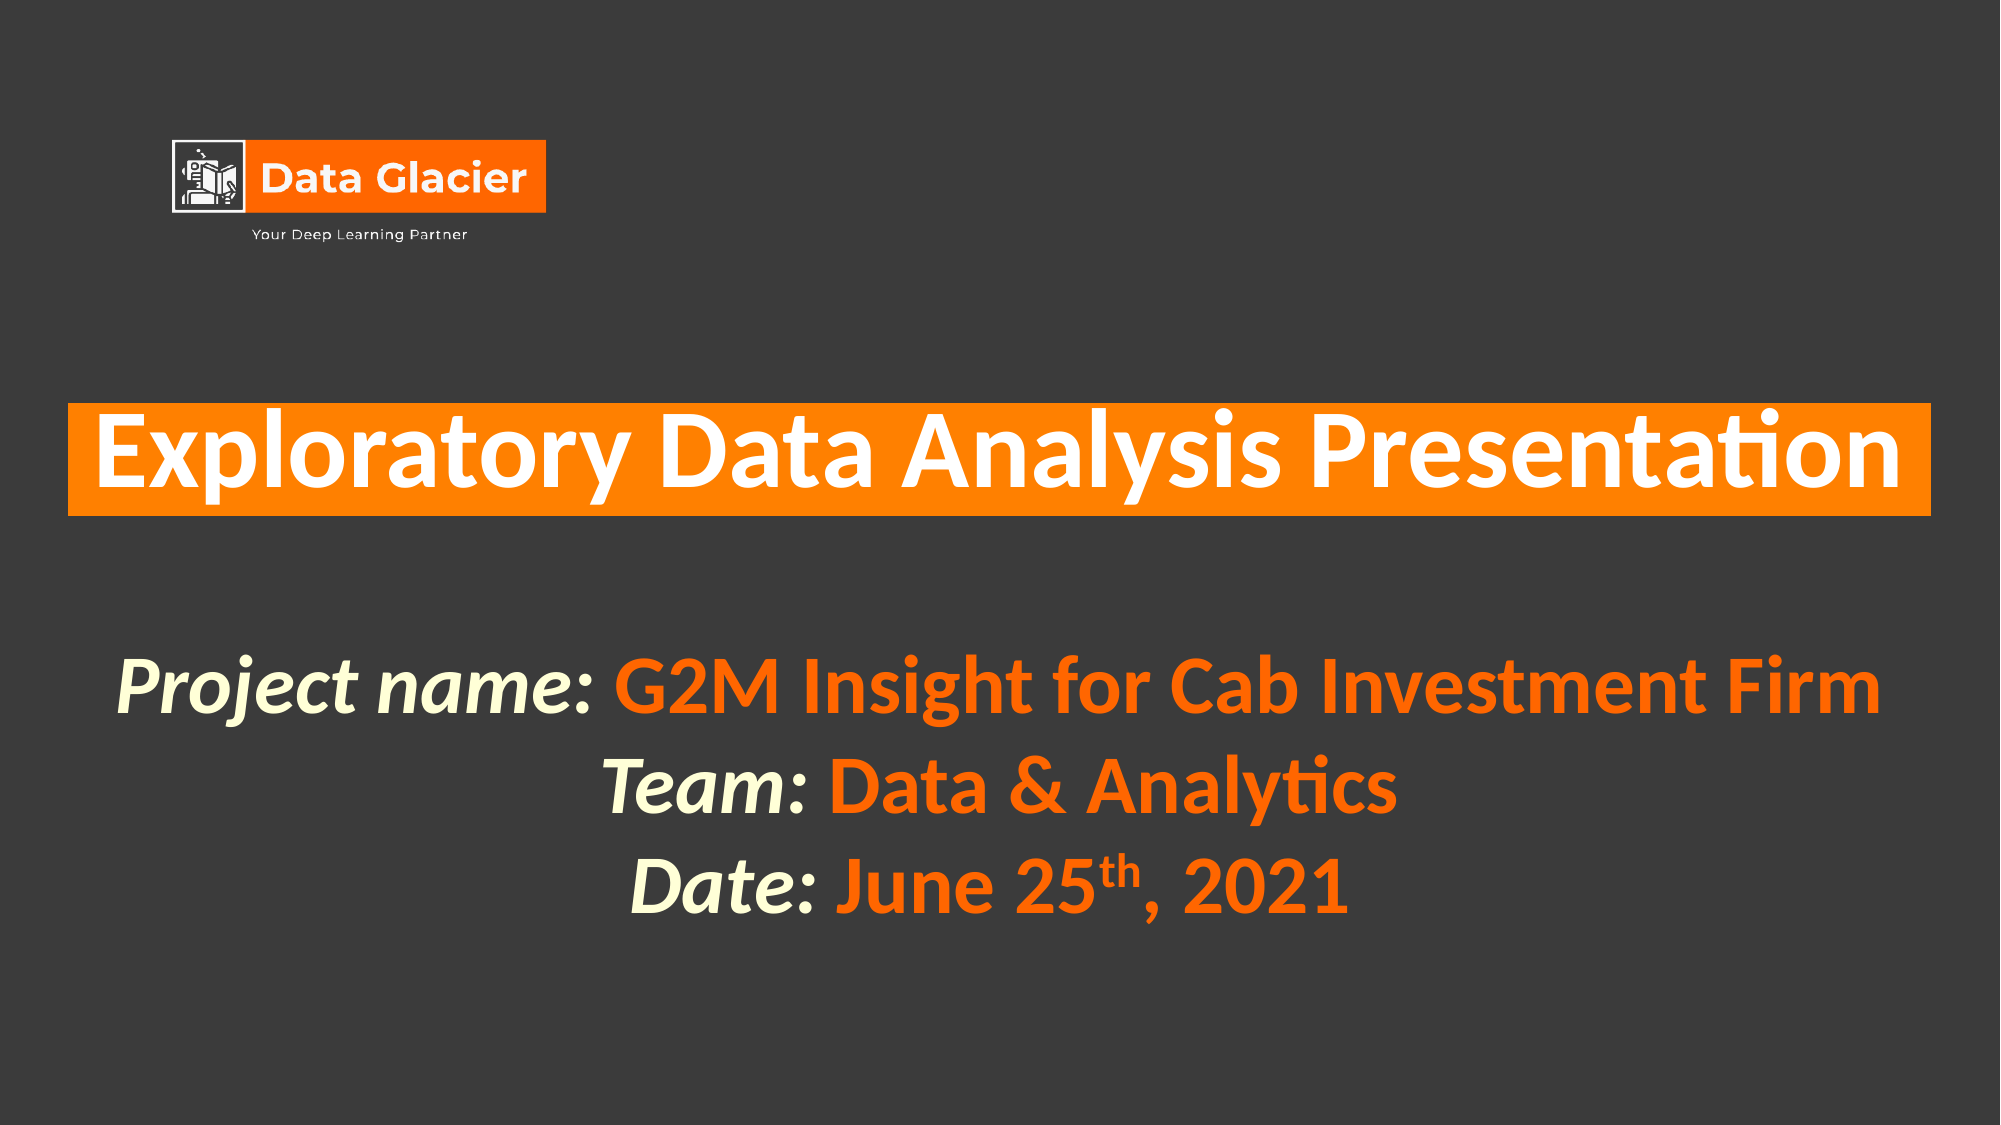

Exploratory Data Analysis Presentation
Project name: G2M Insight for Cab Investment Firm
Team: Data & Analytics
Date: June 25th, 2021